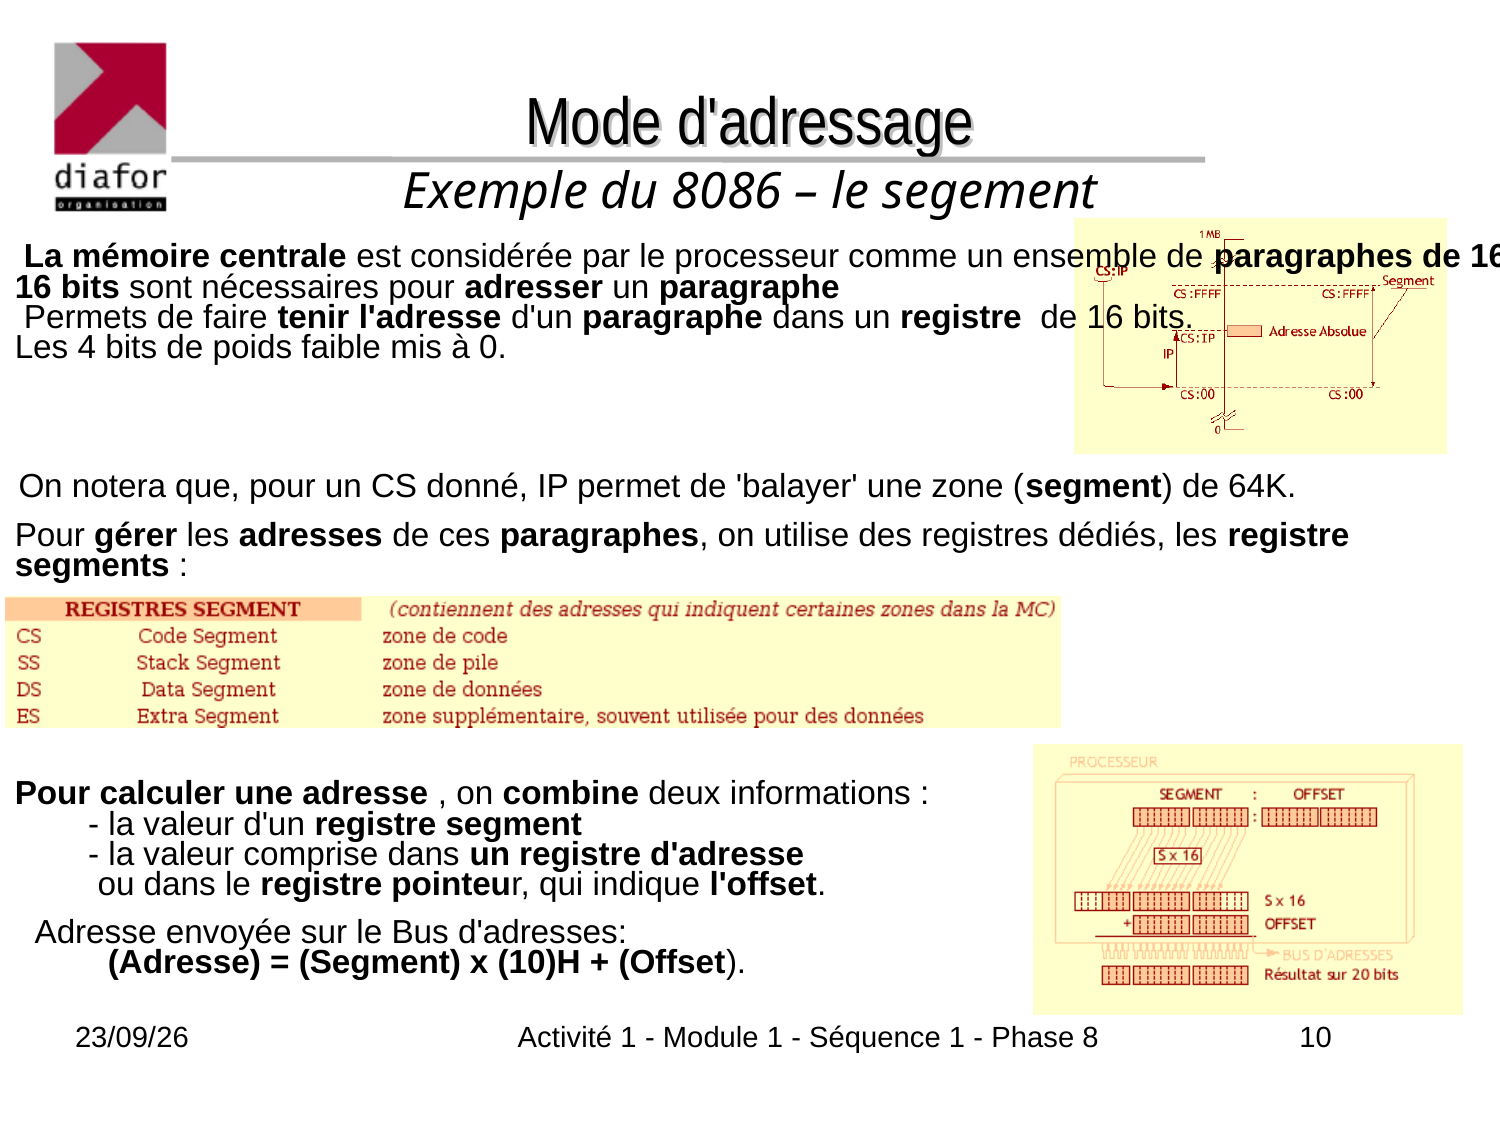

# Mode d'adressage Exemple du 8086 – le segement
 La mémoire centrale est considérée par le processeur comme un ensemble de paragraphes de 16 octets.(216 x 16 = 1Mo)‏
16 bits sont nécessaires pour adresser un paragraphe
 Permets de faire tenir l'adresse d'un paragraphe dans un registre de 16 bits.
Les 4 bits de poids faible mis à 0.
On notera que, pour un CS donné, IP permet de 'balayer' une zone (segment) de 64K.
Pour gérer les adresses de ces paragraphes, on utilise des registres dédiés, les registre segments :
Pour calculer une adresse , on combine deux informations :
	- la valeur d'un registre segment
	- la valeur comprise dans un registre d'adresse
	 ou dans le registre pointeur, qui indique l'offset.
Adresse envoyée sur le Bus d'adresses:
	(Adresse) = (Segment) x (10)H + (Offset).
Activité 1 - Module 1 - Séquence 1 - Phase 8
2